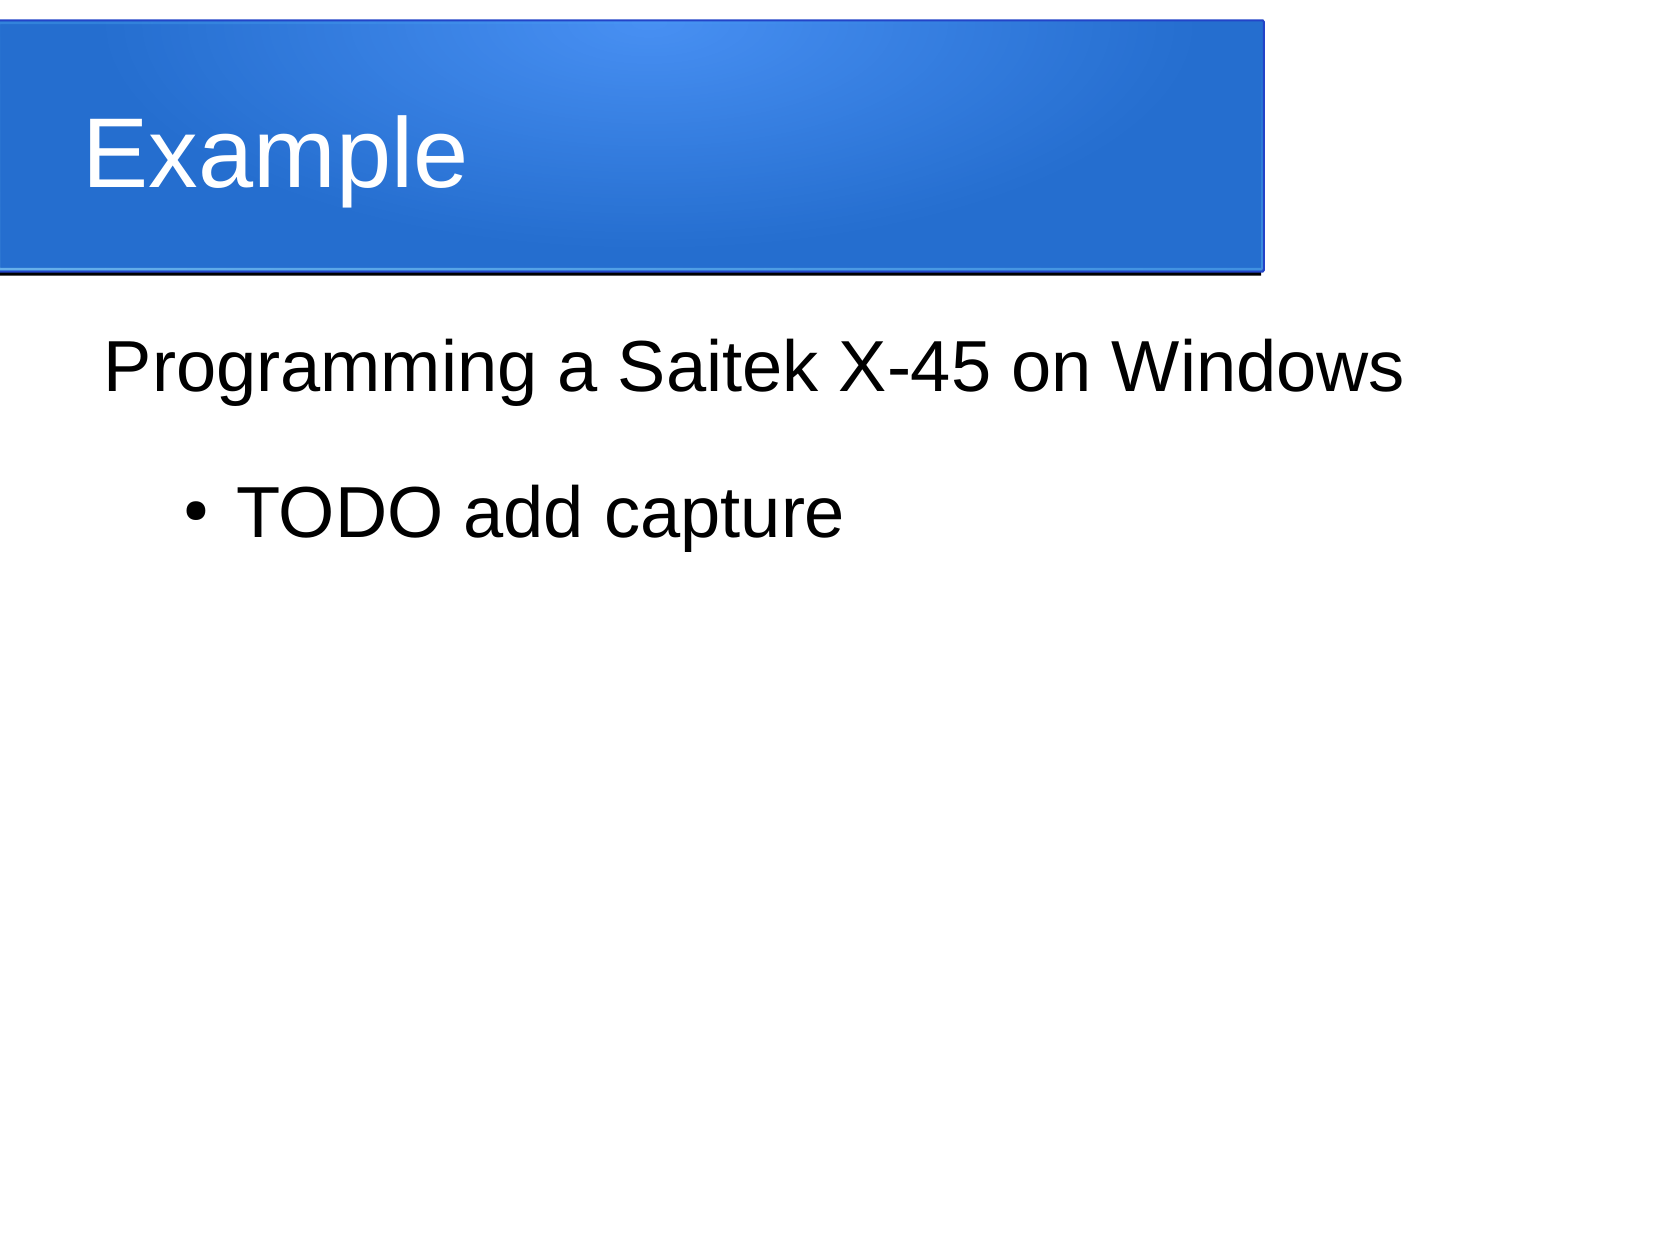

# Example
Programming a Saitek X-45 on Windows
TODO add capture